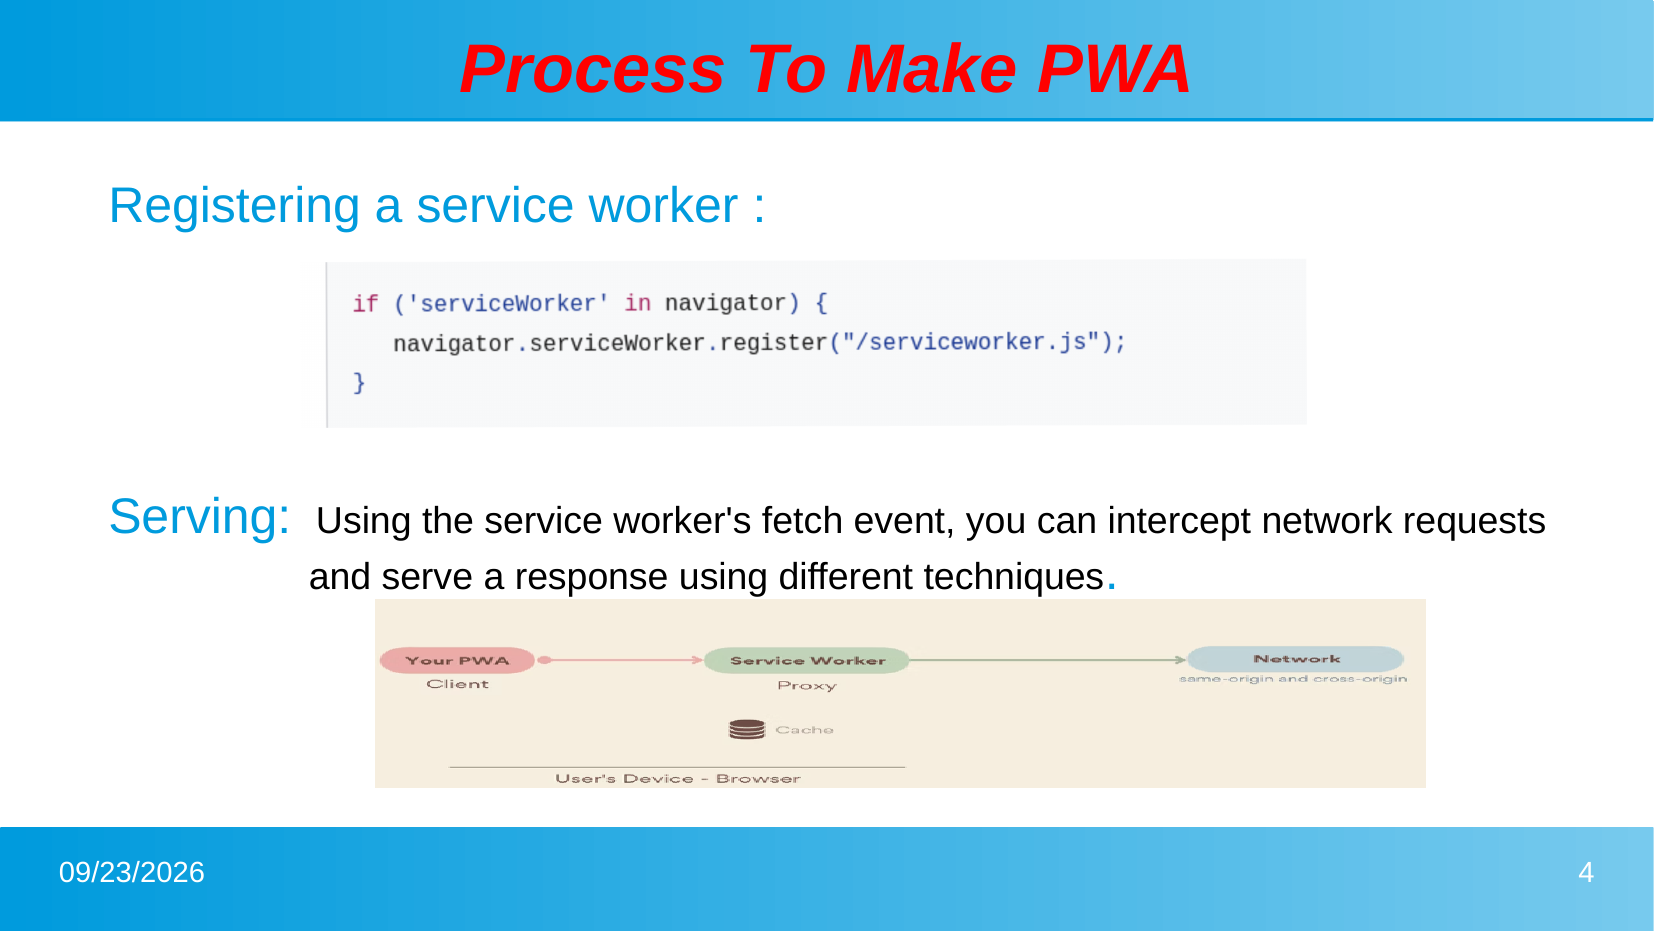

# Process To Make PWA
Registering a service worker :
Serving: Using the service worker's fetch event, you can intercept network requests 		 and serve a response using different techniques.
4